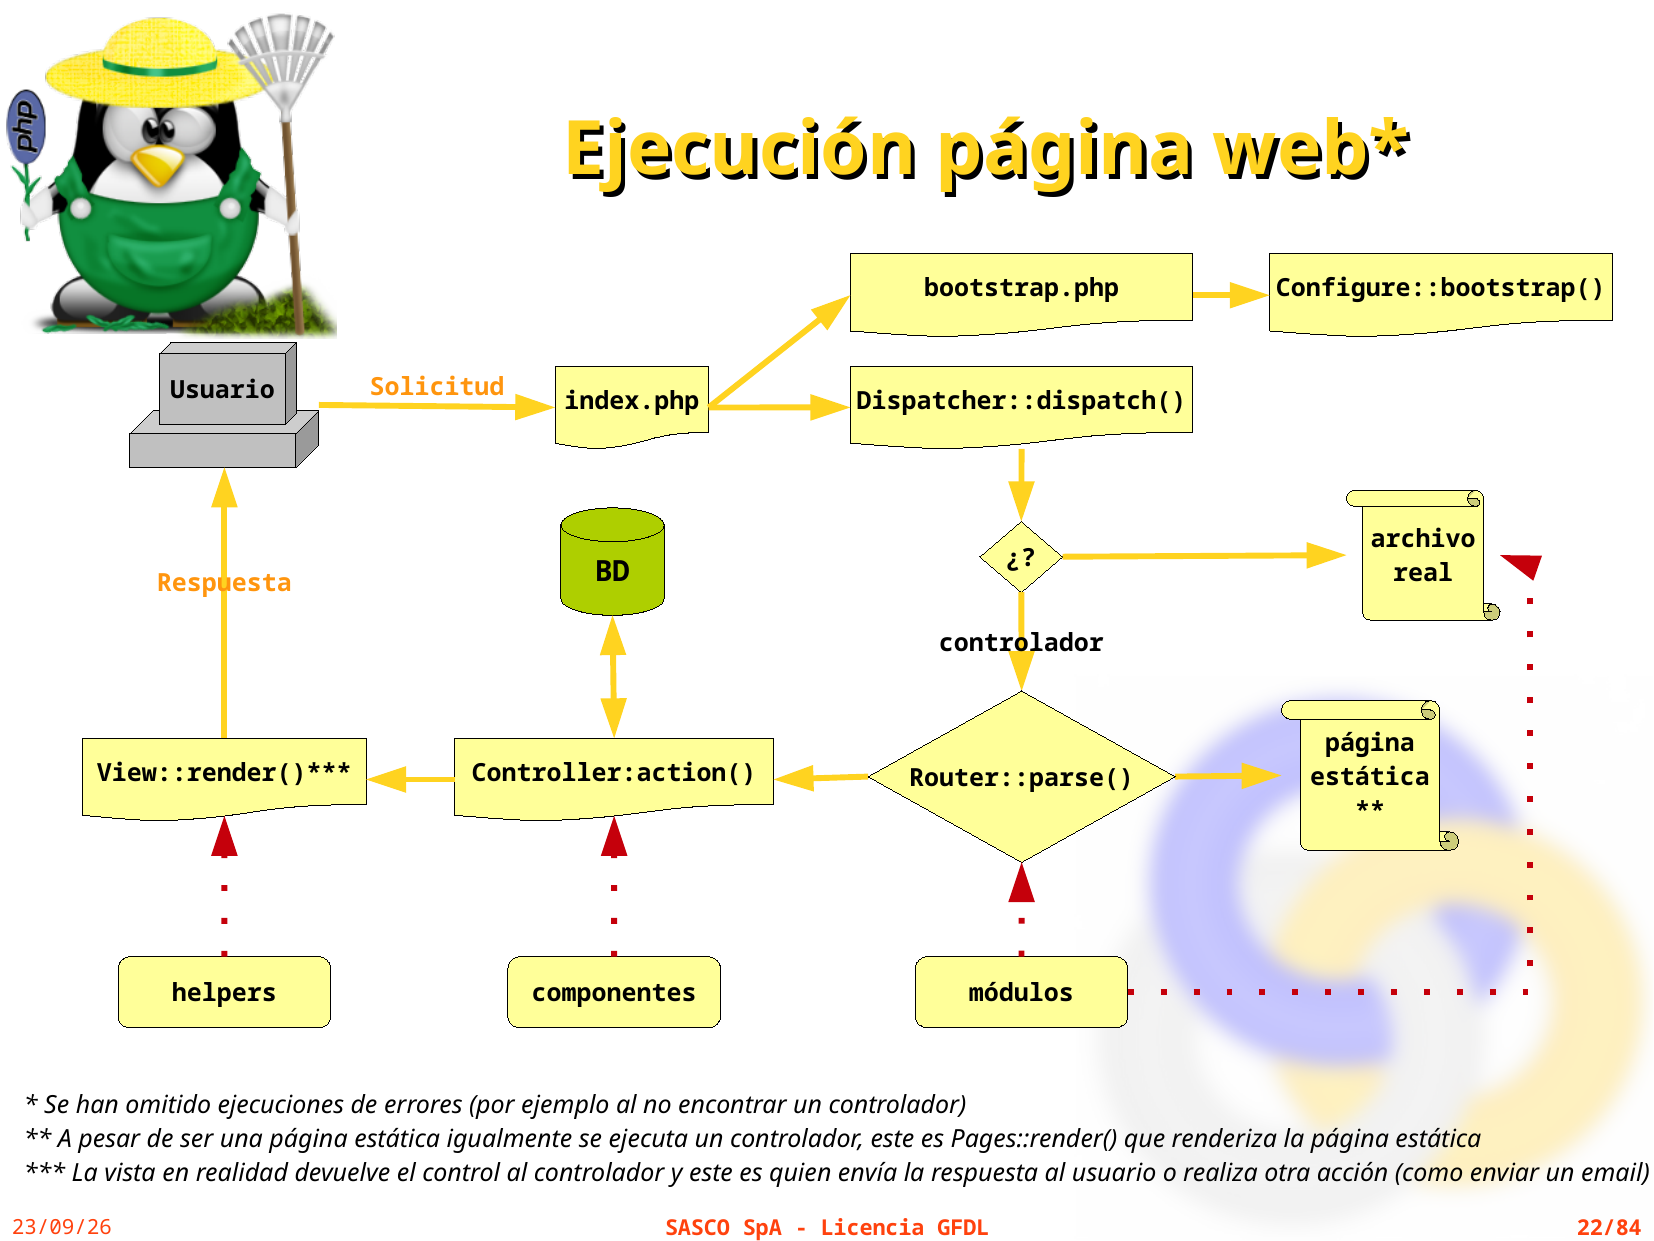

# Ejecución página web*
bootstrap.php
Configure::bootstrap()
Usuario
Dispatcher::dispatch()
index.php
archivo
real
BD
¿?
Router::parse()
página
estática
**
View::render()***
Controller:action()
módulos
helpers
componentes
* Se han omitido ejecuciones de errores (por ejemplo al no encontrar un controlador)
** A pesar de ser una página estática igualmente se ejecuta un controlador, este es Pages::render() que renderiza la página estática
*** La vista en realidad devuelve el control al controlador y este es quien envía la respuesta al usuario o realiza otra acción (como enviar un email)
SASCO SpA - Licencia GFDL
22